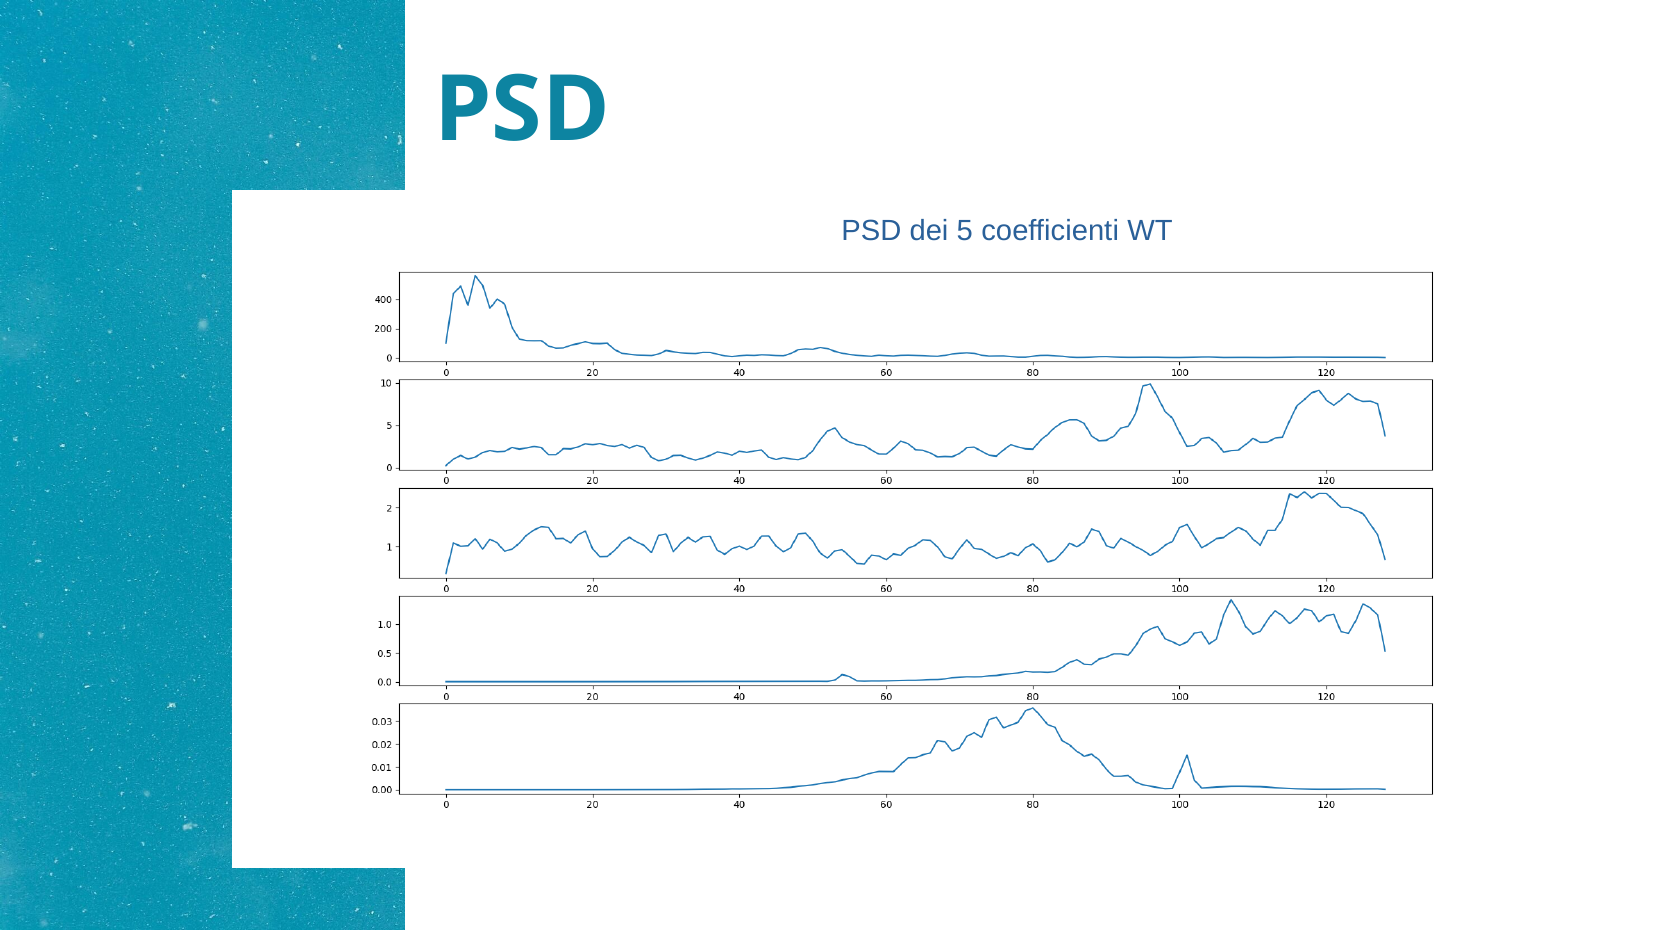

# PSD
PSD dei 5 coefficienti WT